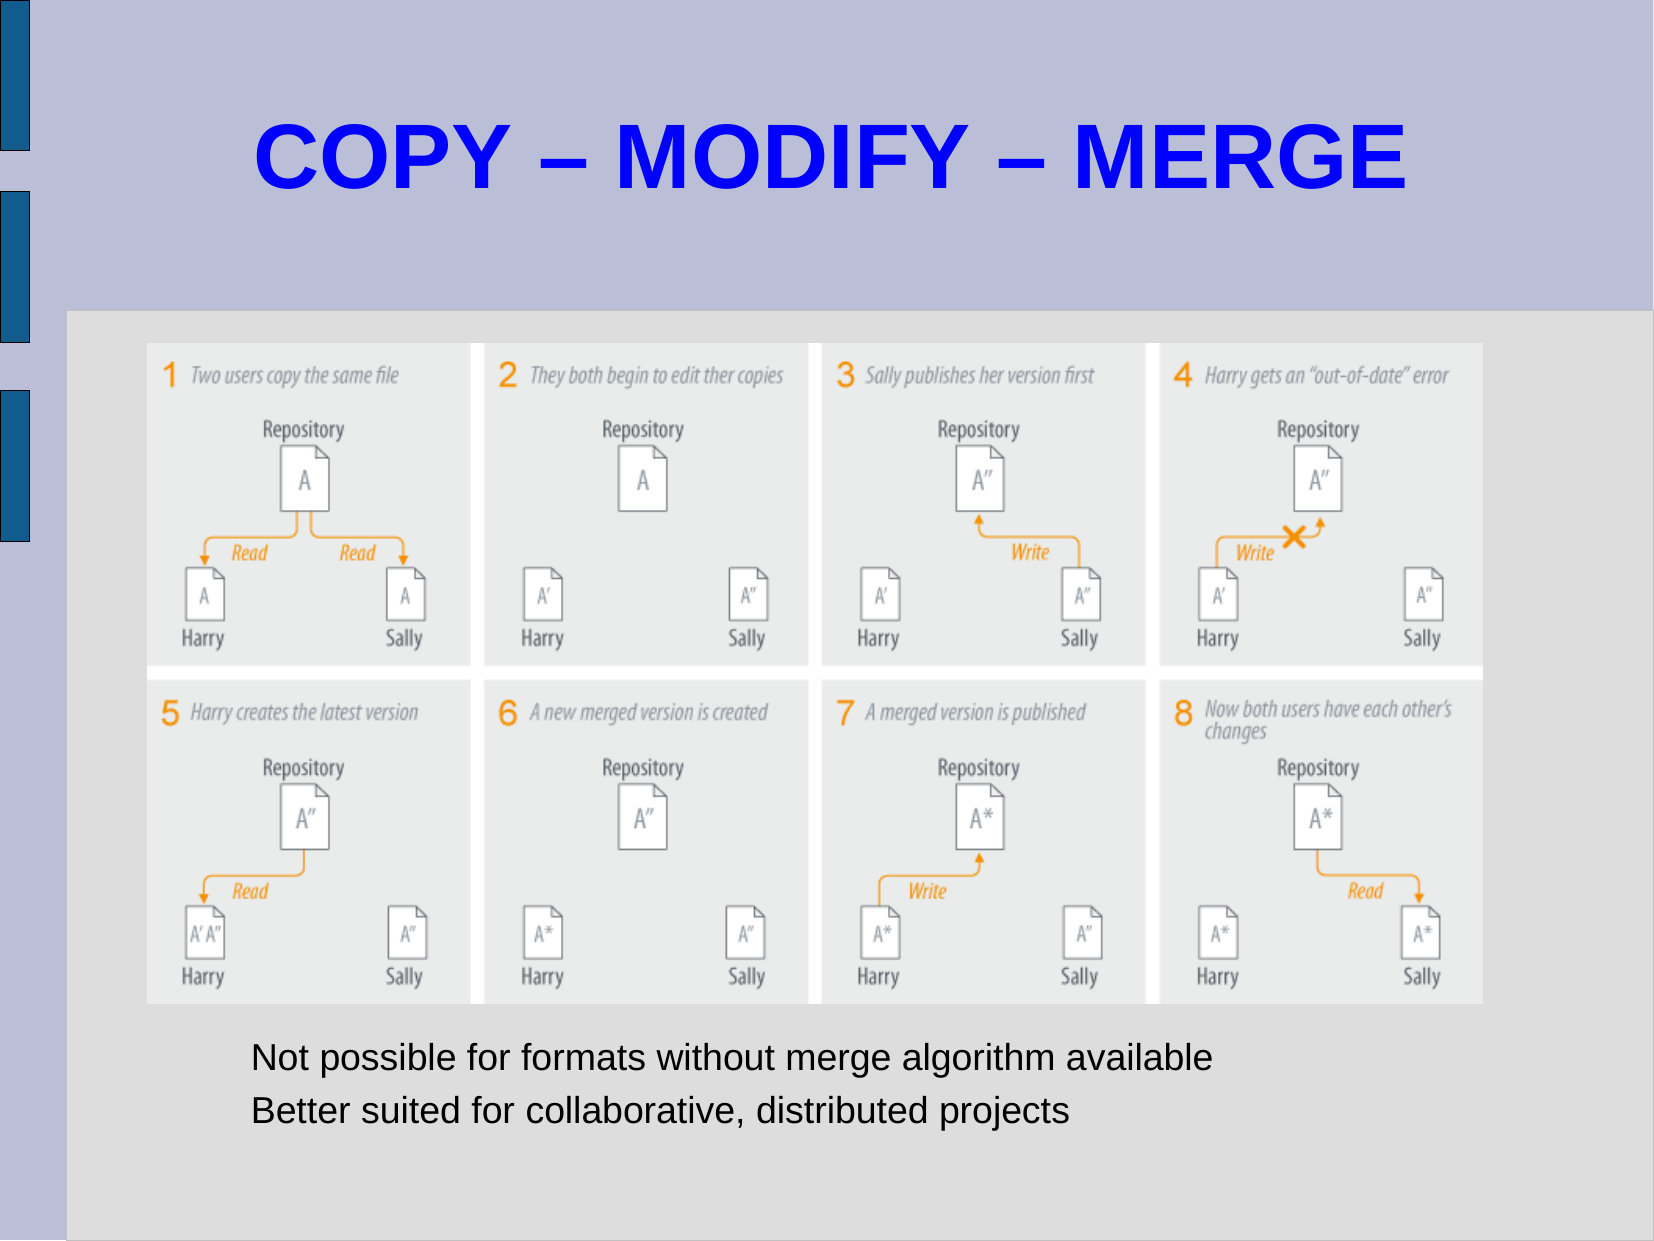

# COPY – MODIFY – MERGE
Not possible for formats without merge algorithm available
Better suited for collaborative, distributed projects